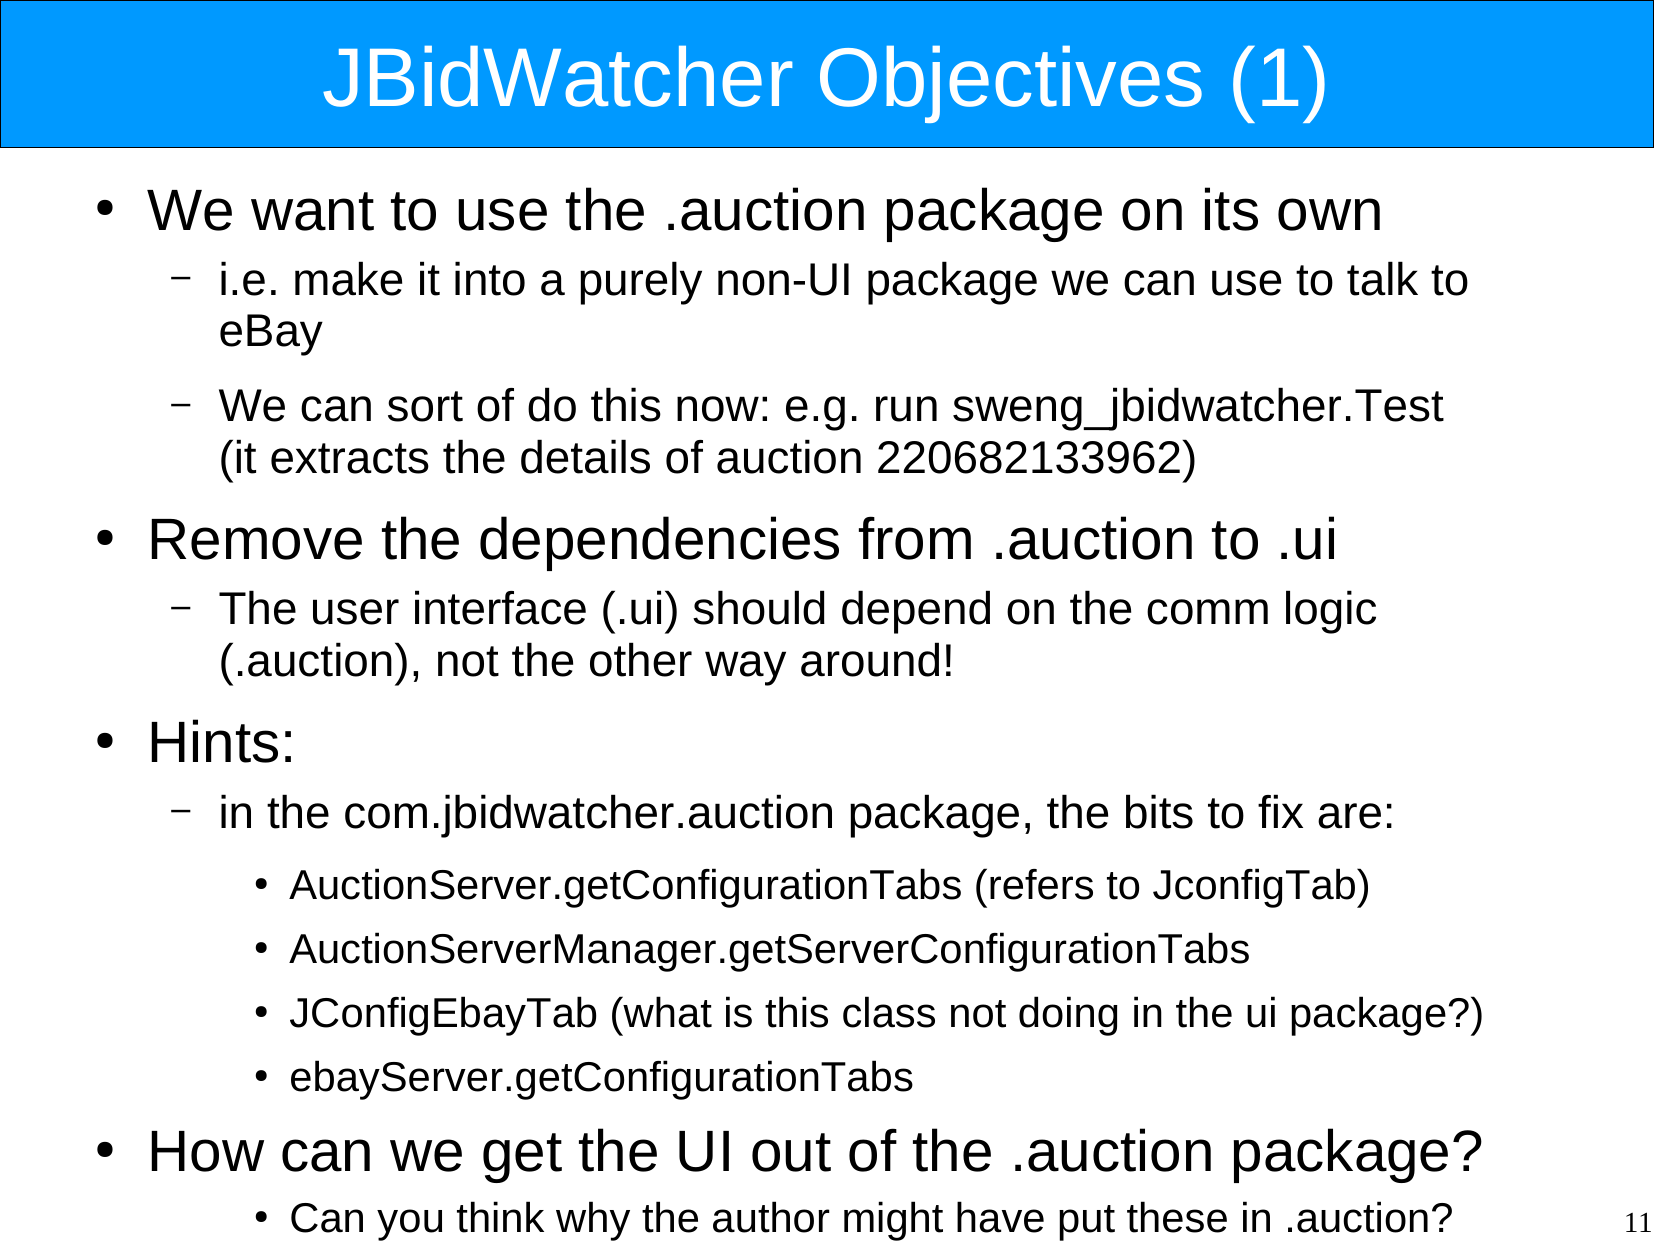

# JBidWatcher Objectives (1)
We want to use the .auction package on its own
i.e. make it into a purely non-UI package we can use to talk to eBay
We can sort of do this now: e.g. run sweng_jbidwatcher.Test
(it extracts the details of auction 220682133962)
Remove the dependencies from .auction to .ui
The user interface (.ui) should depend on the comm logic (.auction), not the other way around!
Hints:
in the com.jbidwatcher.auction package, the bits to fix are:
AuctionServer.getConfigurationTabs (refers to JconfigTab)
AuctionServerManager.getServerConfigurationTabs
JConfigEbayTab (what is this class not doing in the ui package?)
ebayServer.getConfigurationTabs
How can we get the UI out of the .auction package?
Can you think why the author might have put these in .auction?
11